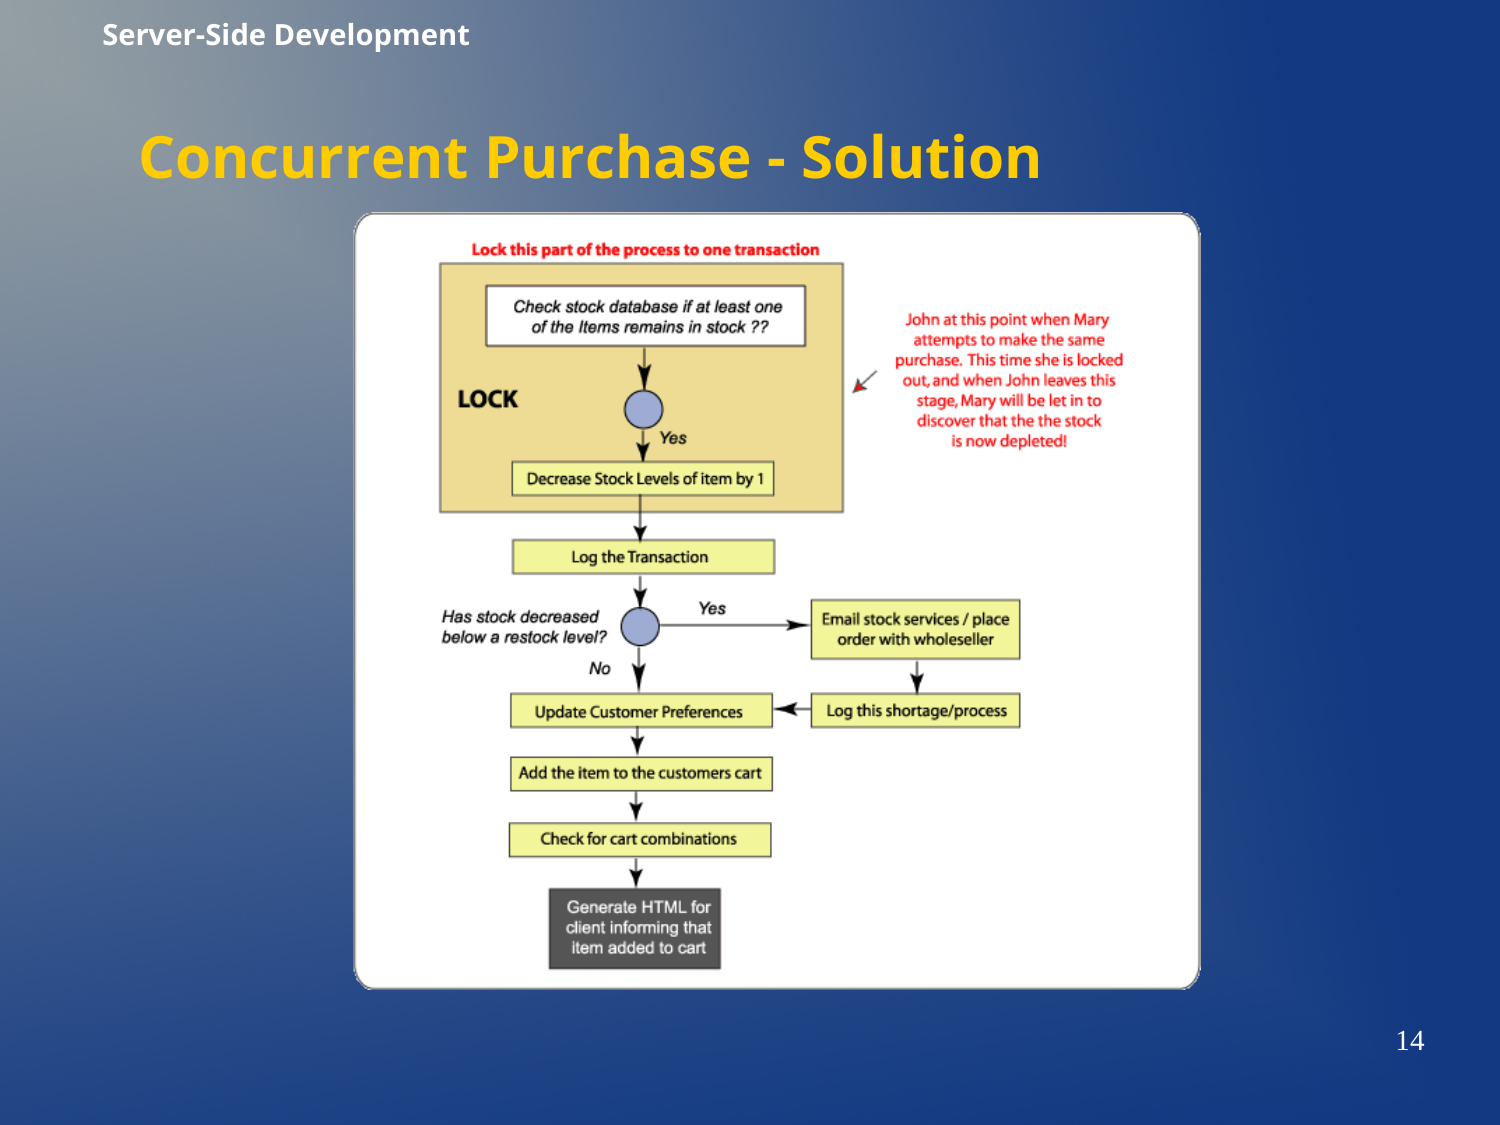

Server-Side Development
Concurrent Purchase - Solution
14